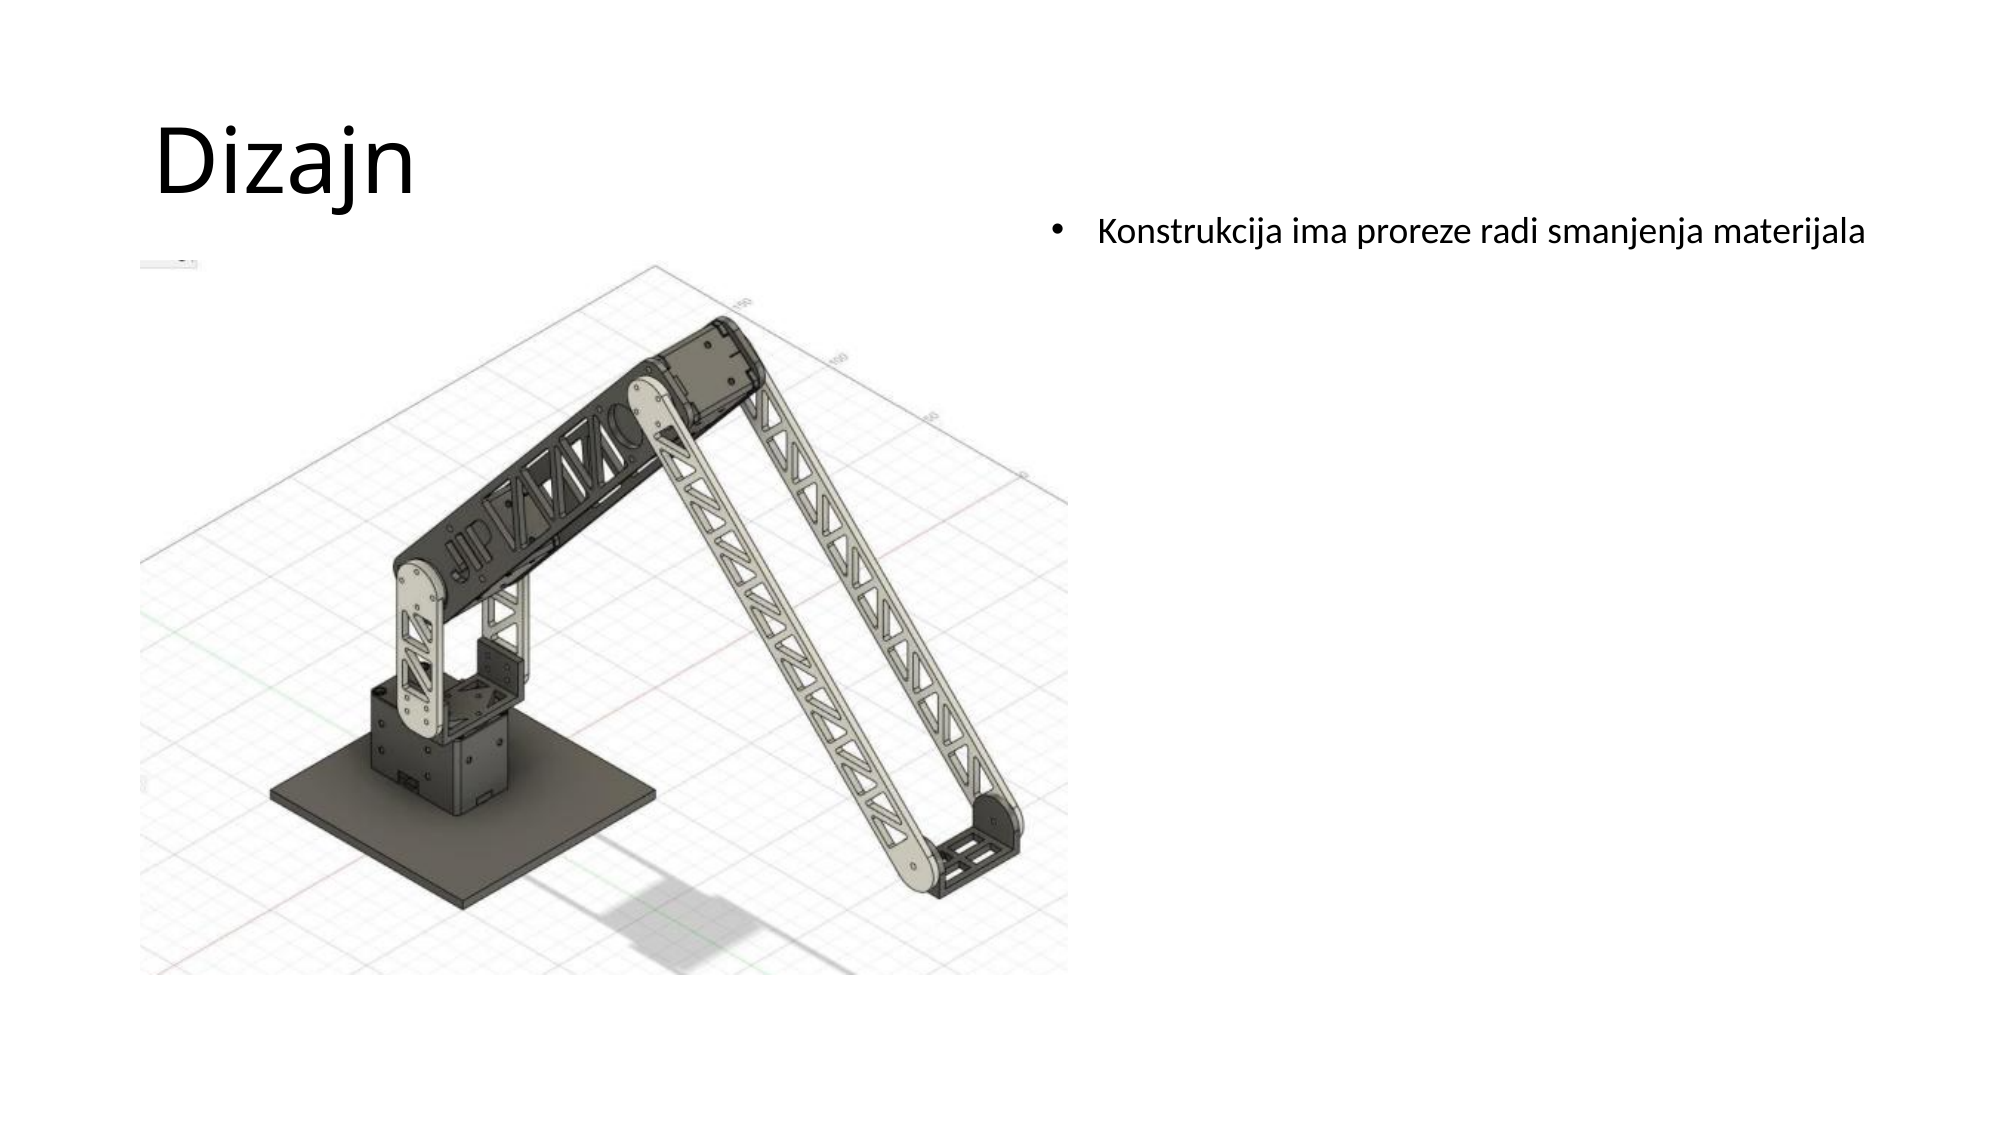

# Dizajn
Konstrukcija ima proreze radi smanjenja materijala